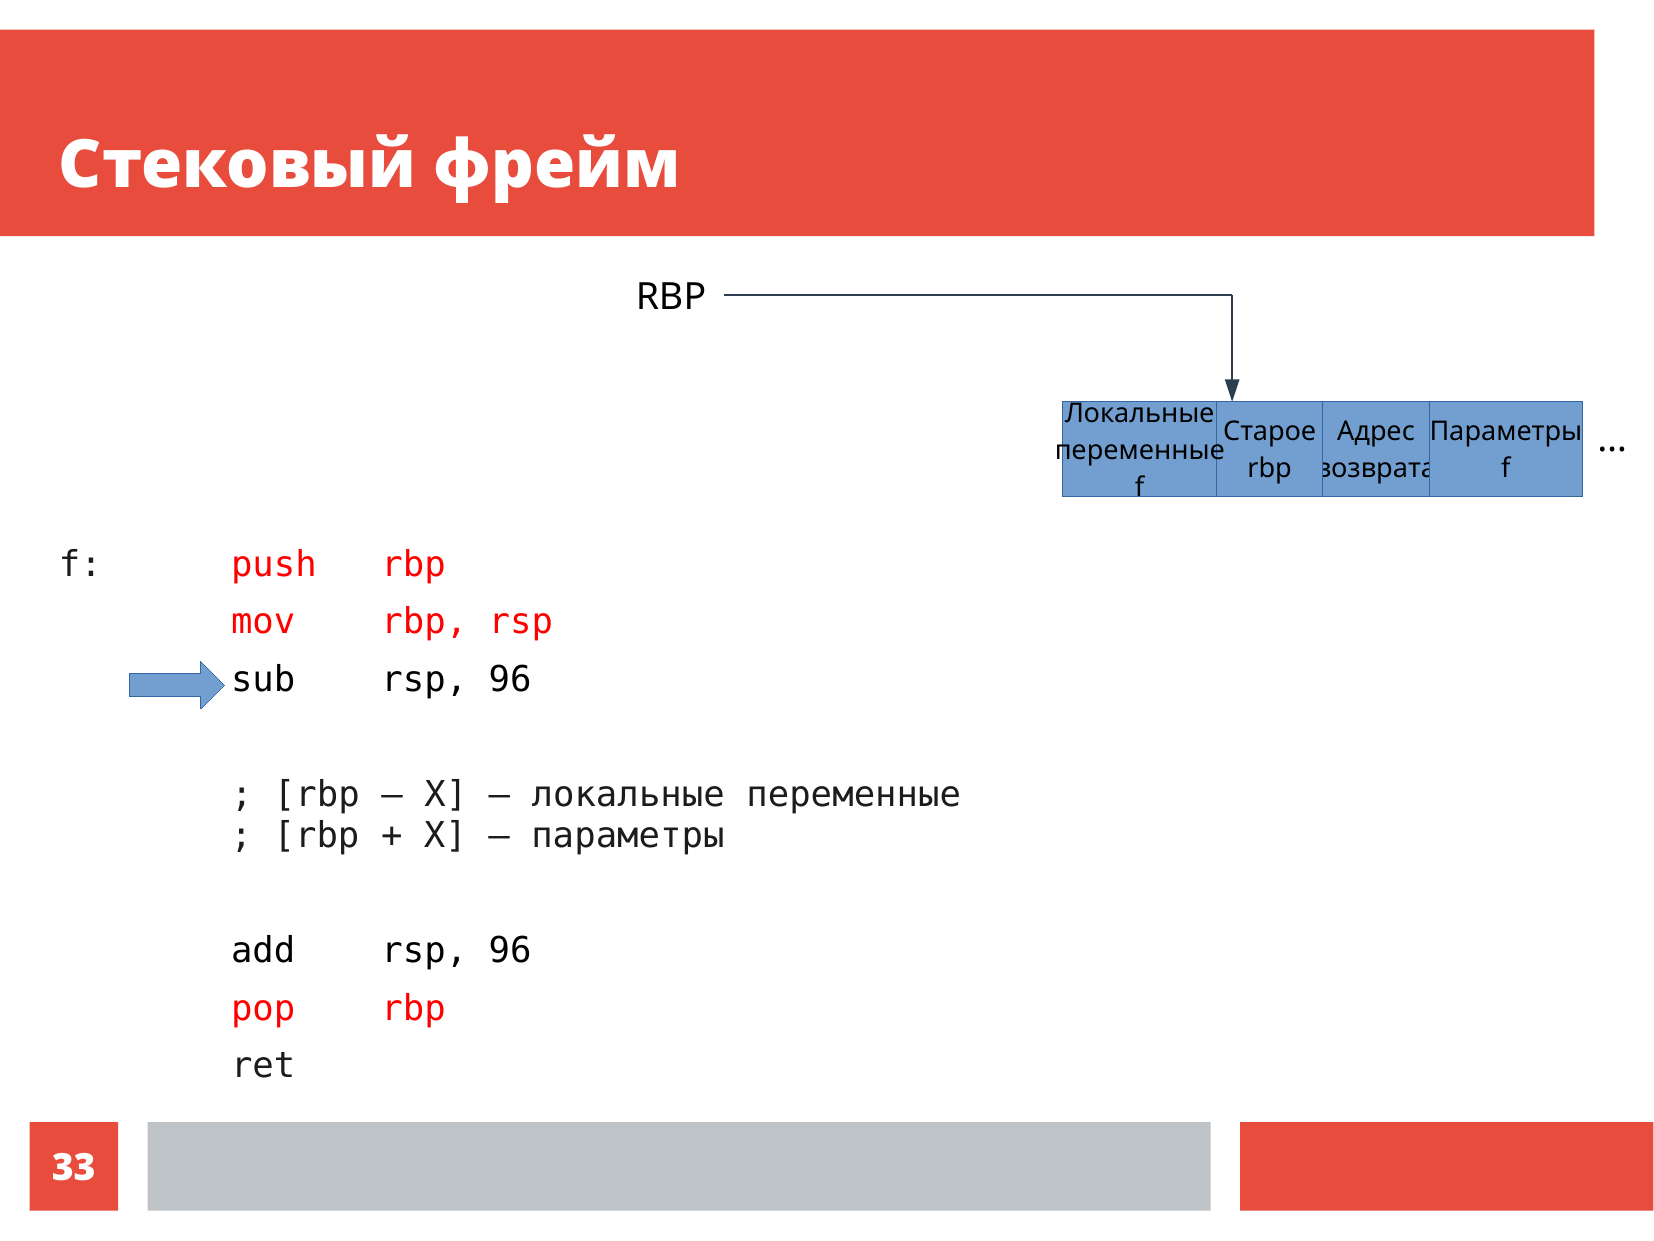

# Стековый фрейм
RBP
Локальные
переменные
f
Старое
rbp
Адрес
возврата
Параметры
f
…
f: push rbp
 mov rbp, rsp
 sub rsp, 96
 ; [rbp — X] – локальные переменные
 ; [rbp + X] – параметры
 add rsp, 96
 pop rbp
 ret
33